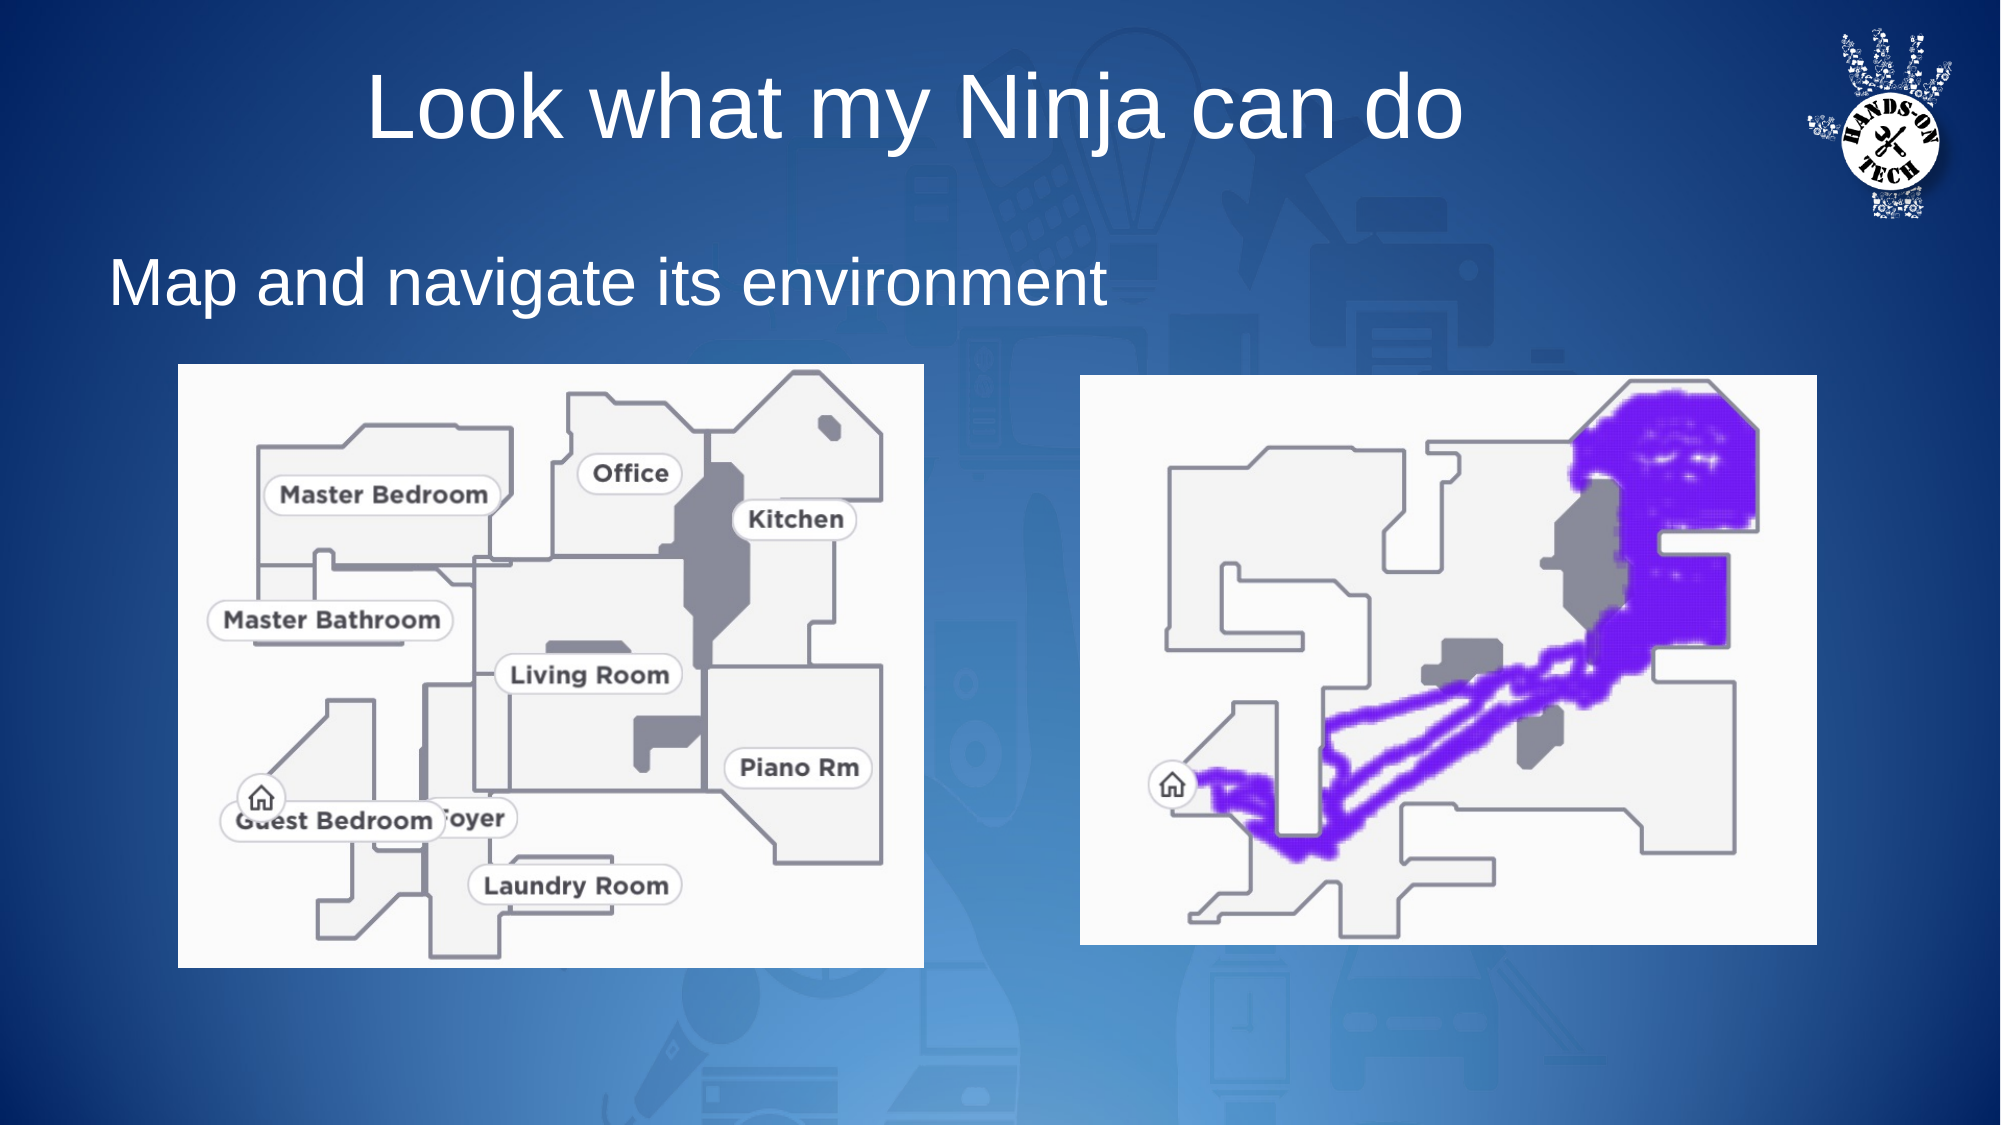

Look what my Ninja can do
Map and navigate its environment